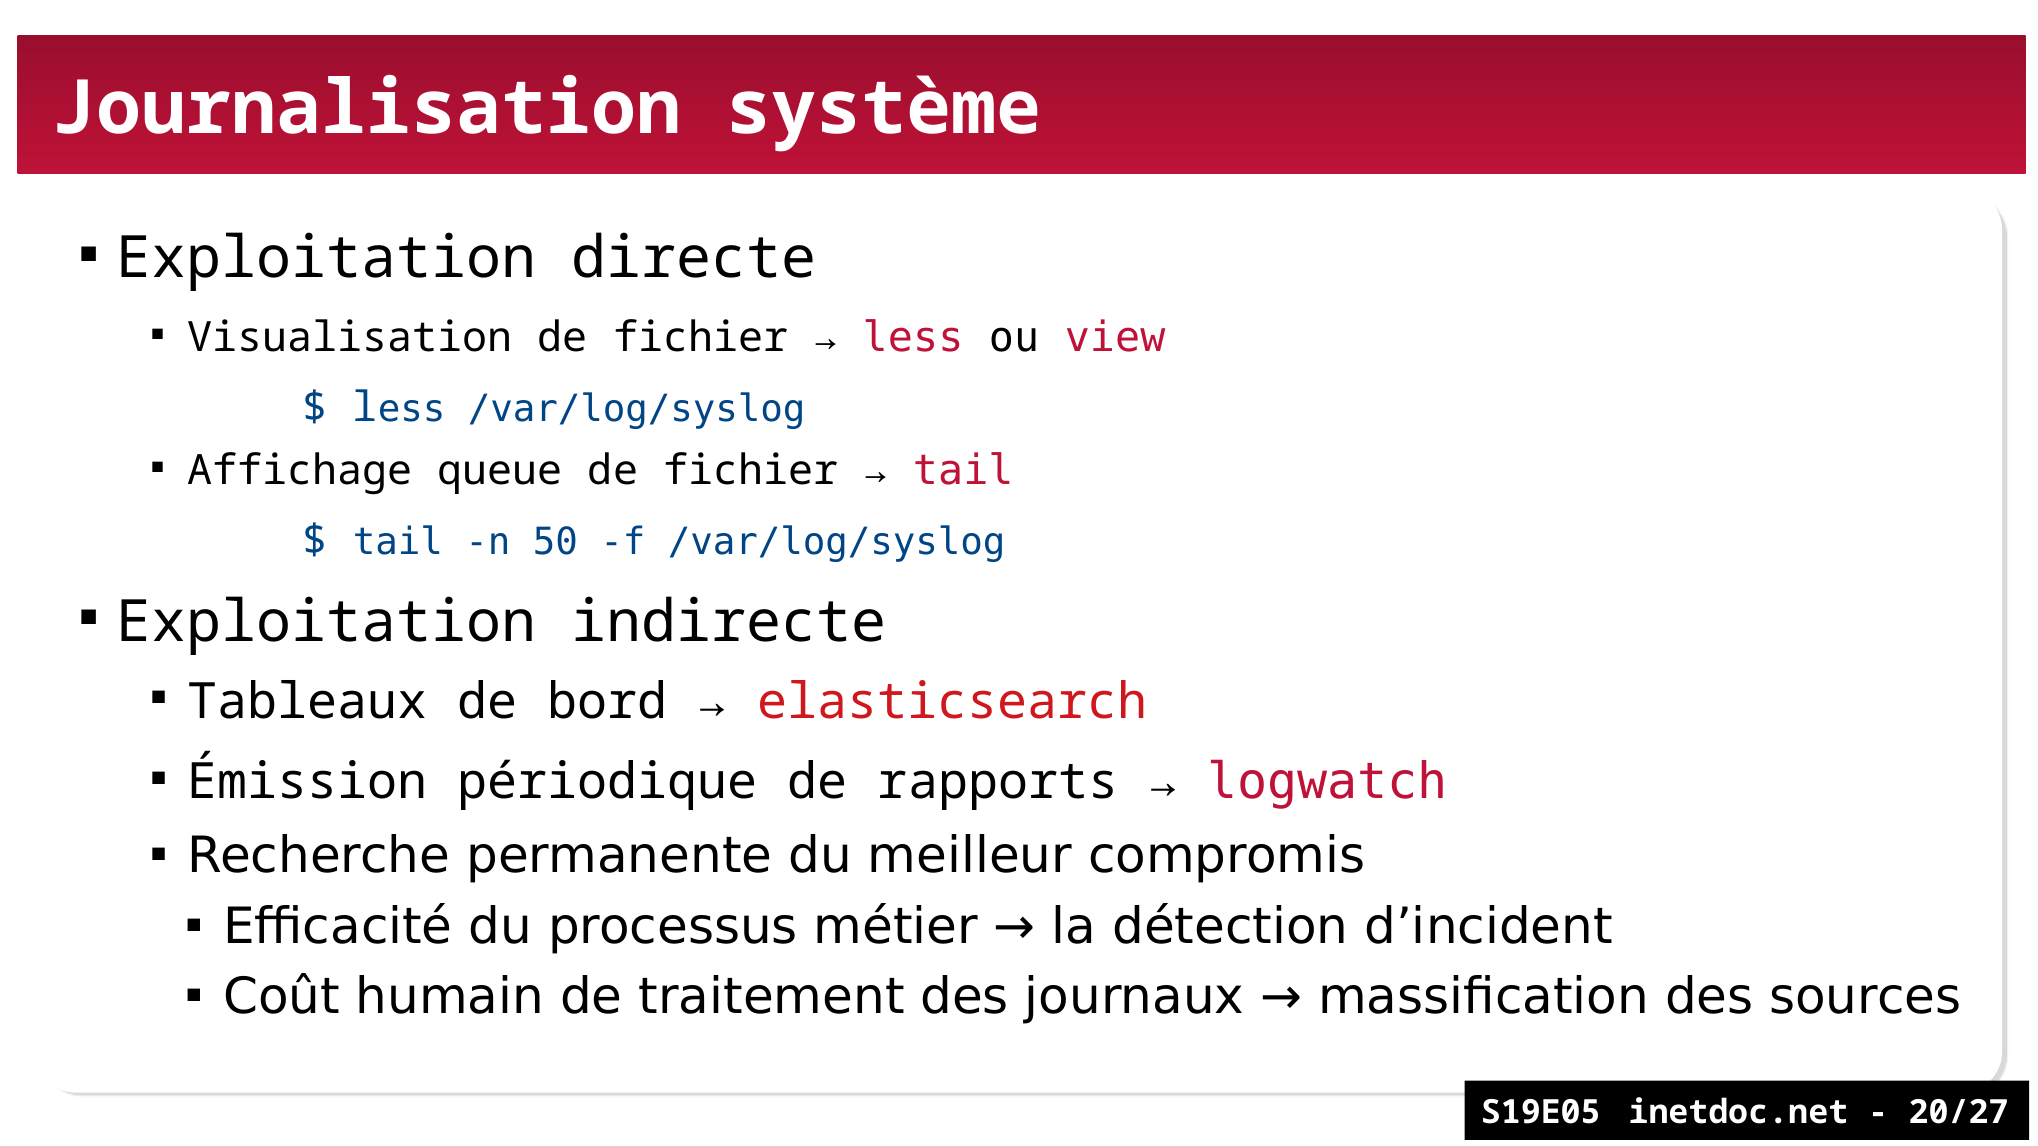

Journalisation système
Exploitation directe
Visualisation de fichier → less ou view
			$ less /var/log/syslog
Affichage queue de fichier → tail
			$ tail -n 50 -f /var/log/syslog
Exploitation indirecte
Tableaux de bord → elasticsearch
Émission périodique de rapports → logwatch
Recherche permanente du meilleur compromis
Efficacité du processus métier → la détection d’incident
Coût humain de traitement des journaux → massification des sources
S19E05	inetdoc.net - /27